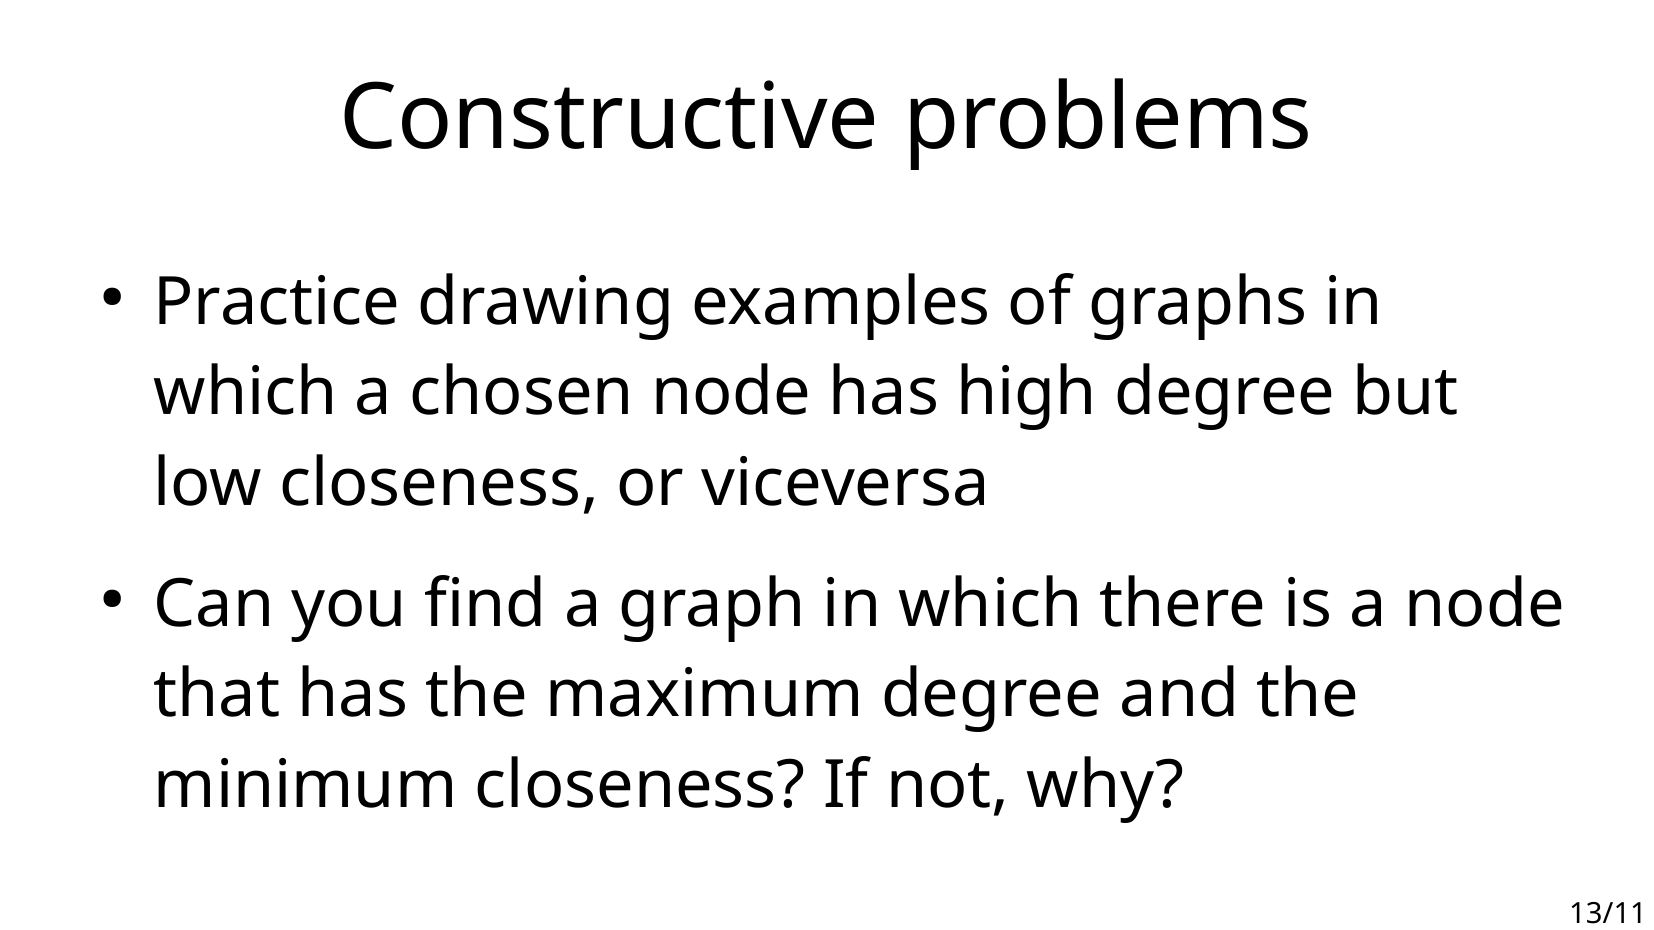

# Constructive problems
Practice drawing examples of graphs in which a chosen node has high degree but low closeness, or viceversa
Can you find a graph in which there is a node that has the maximum degree and the minimum closeness? If not, why?
13